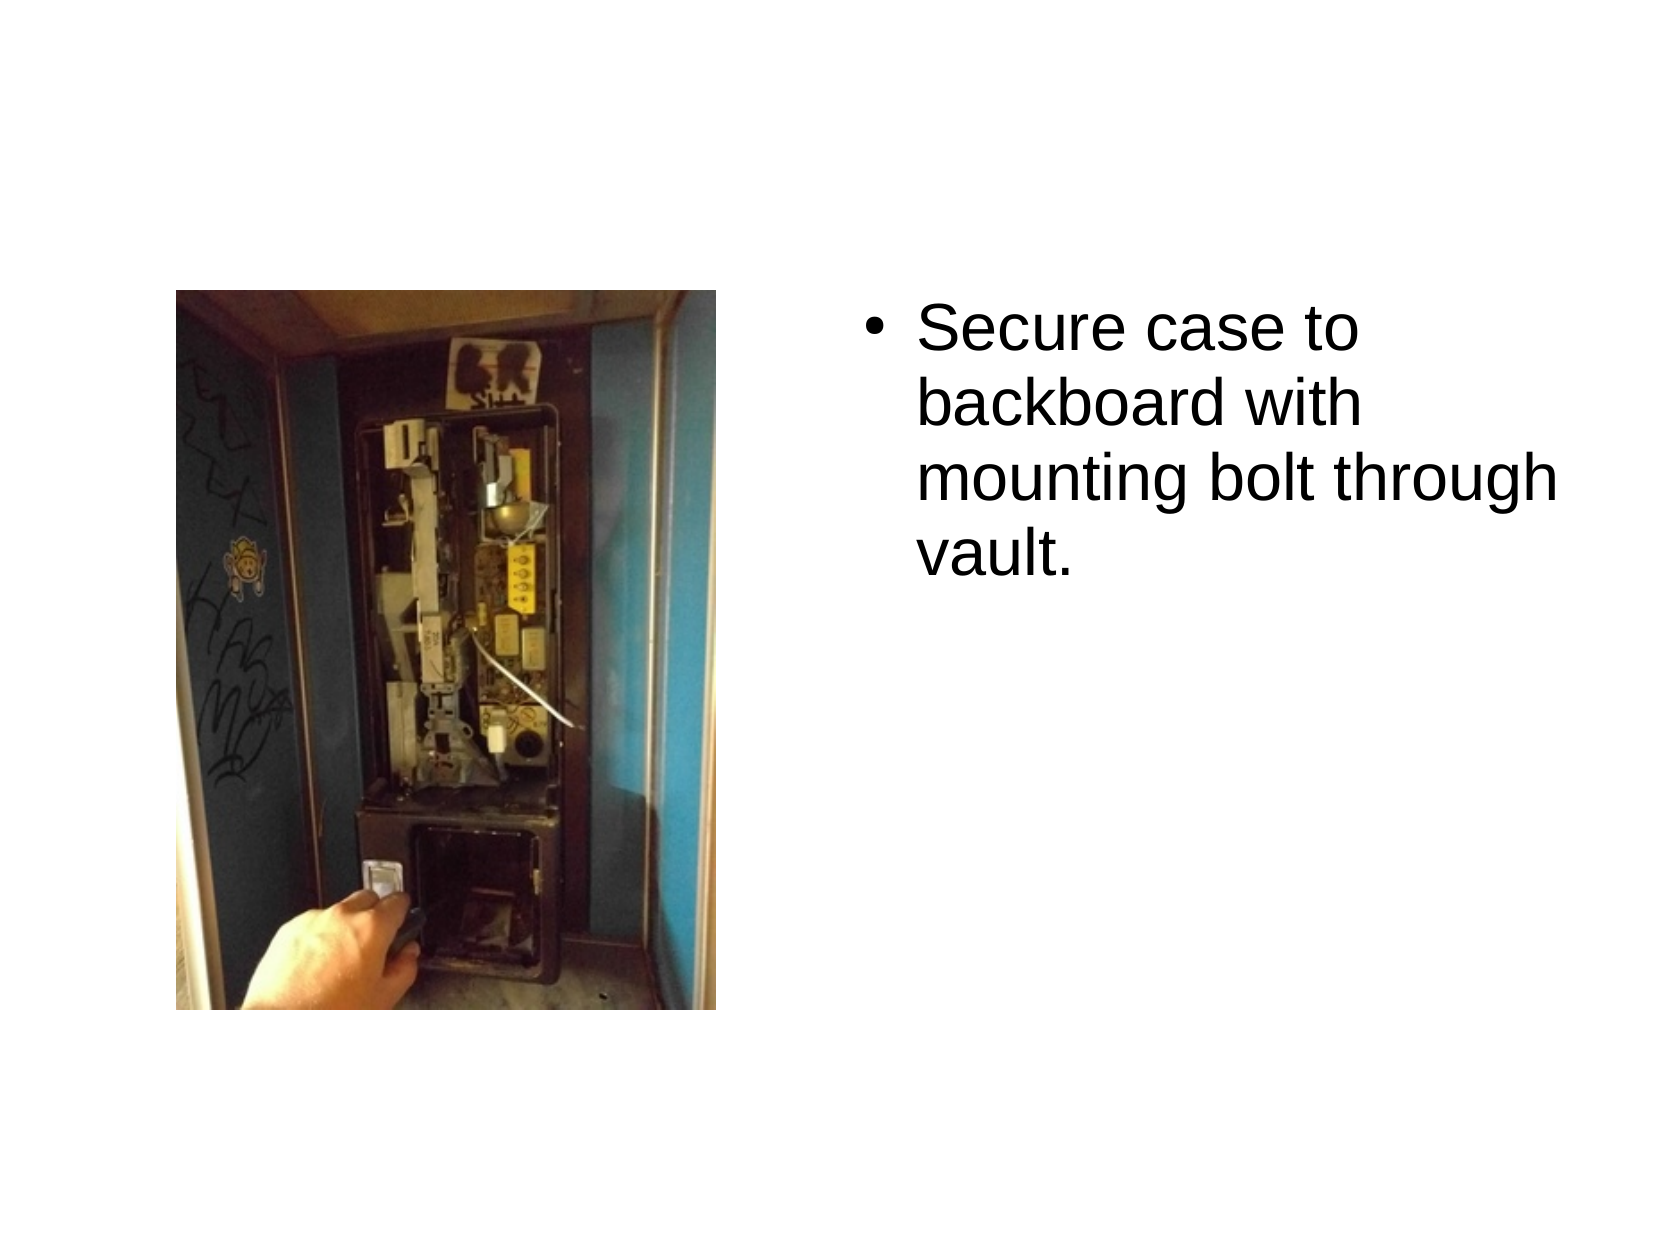

#
Secure case to backboard with mounting bolt through vault.